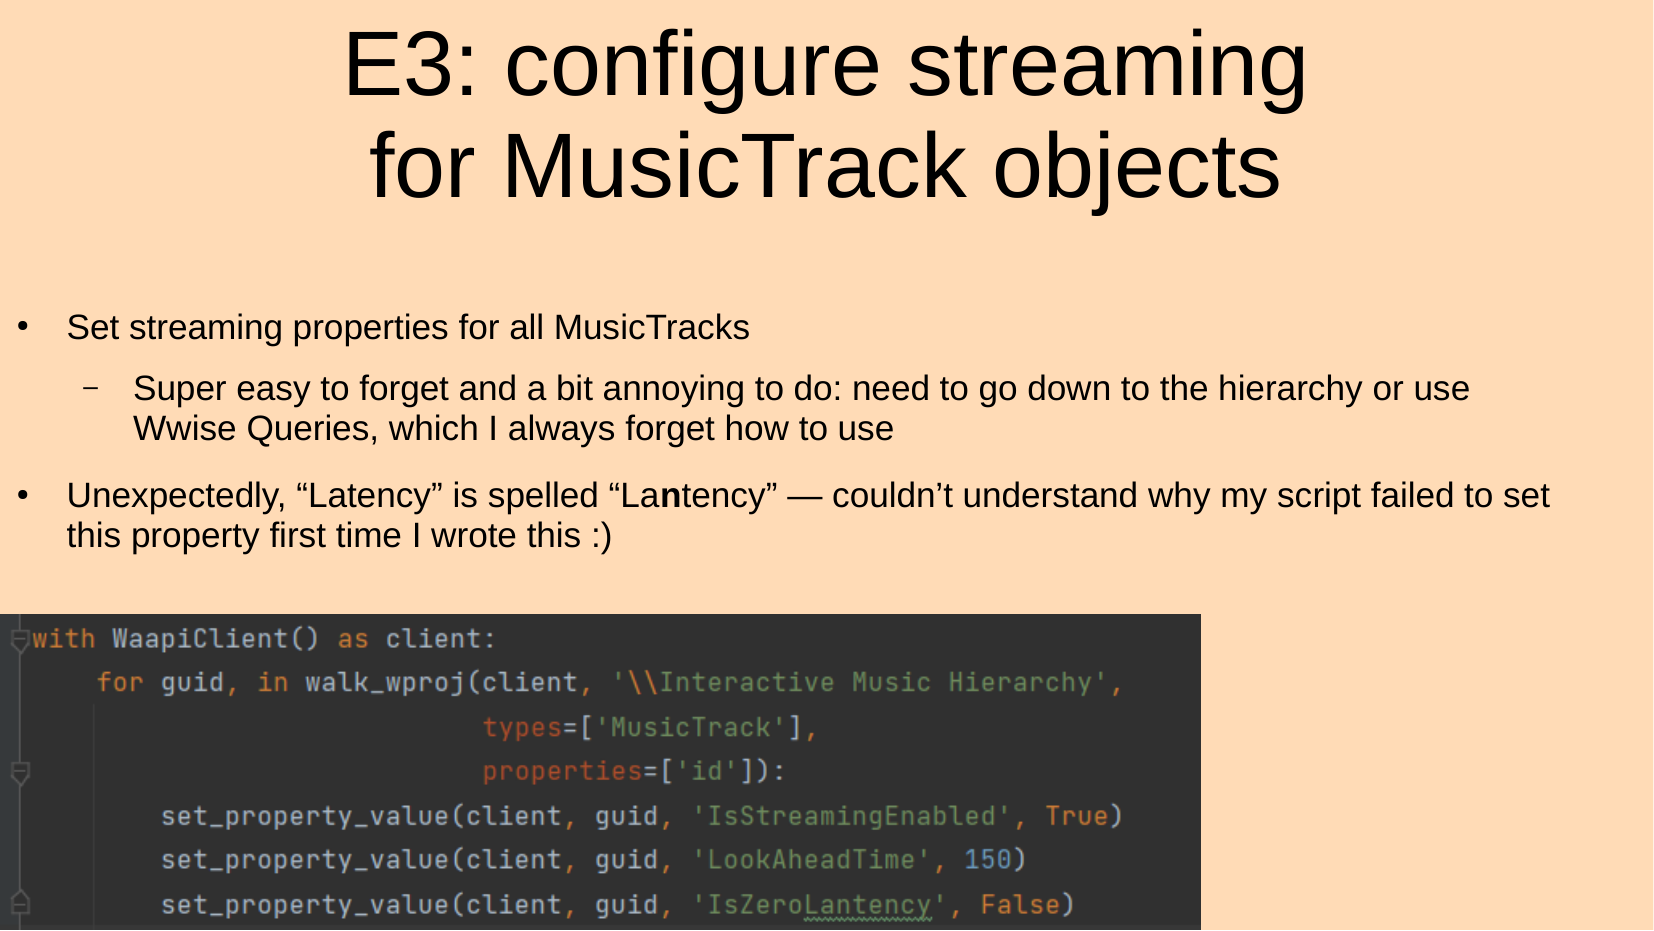

# E3: configure streaming for MusicTrack objects
Set streaming properties for all MusicTracks
Super easy to forget and a bit annoying to do: need to go down to the hierarchy or use Wwise Queries, which I always forget how to use
Unexpectedly, “Latency” is spelled “Lantency” — couldn’t understand why my script failed to set this property first time I wrote this :)